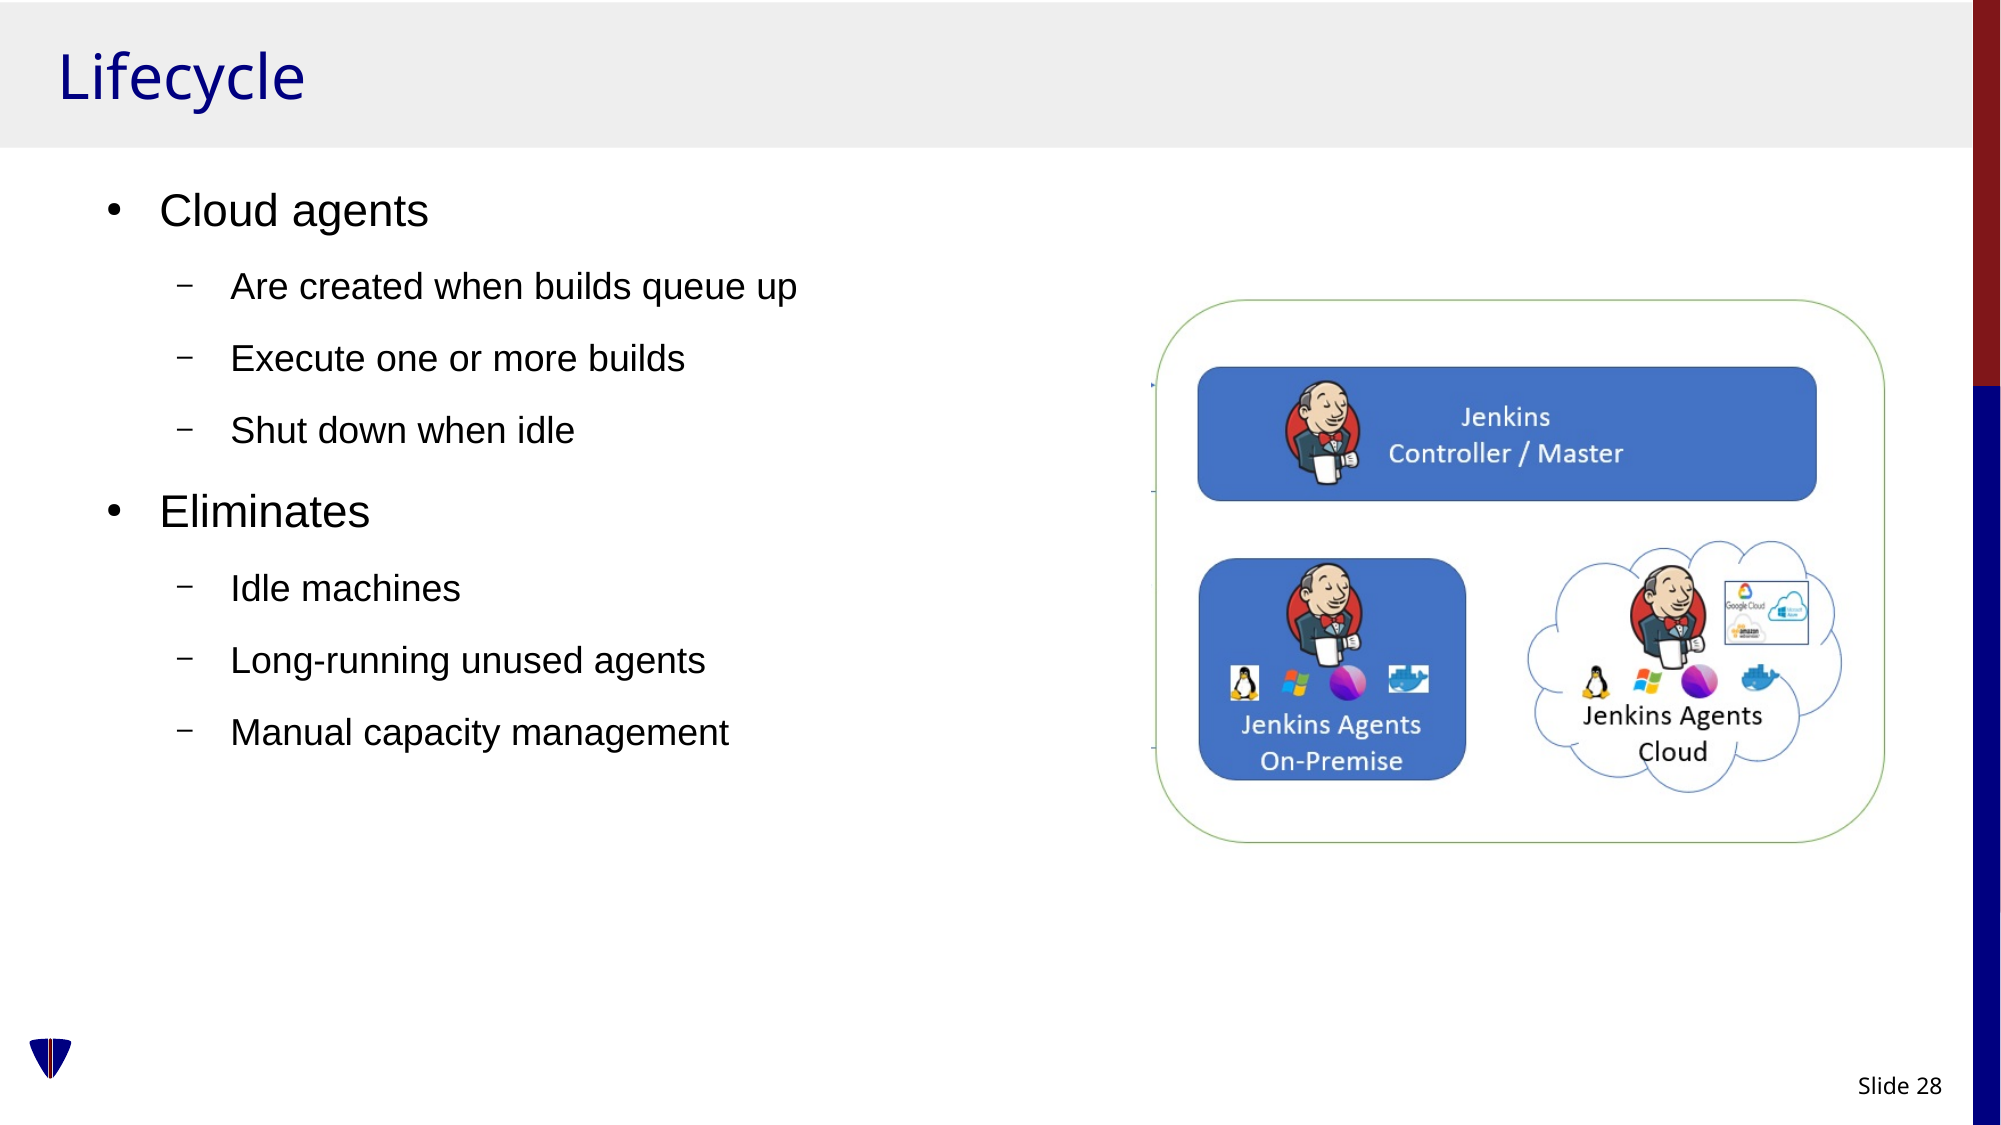

# Lifecycle
Cloud agents
Are created when builds queue up
Execute one or more builds
Shut down when idle
Eliminates
Idle machines
Long-running unused agents
Manual capacity management